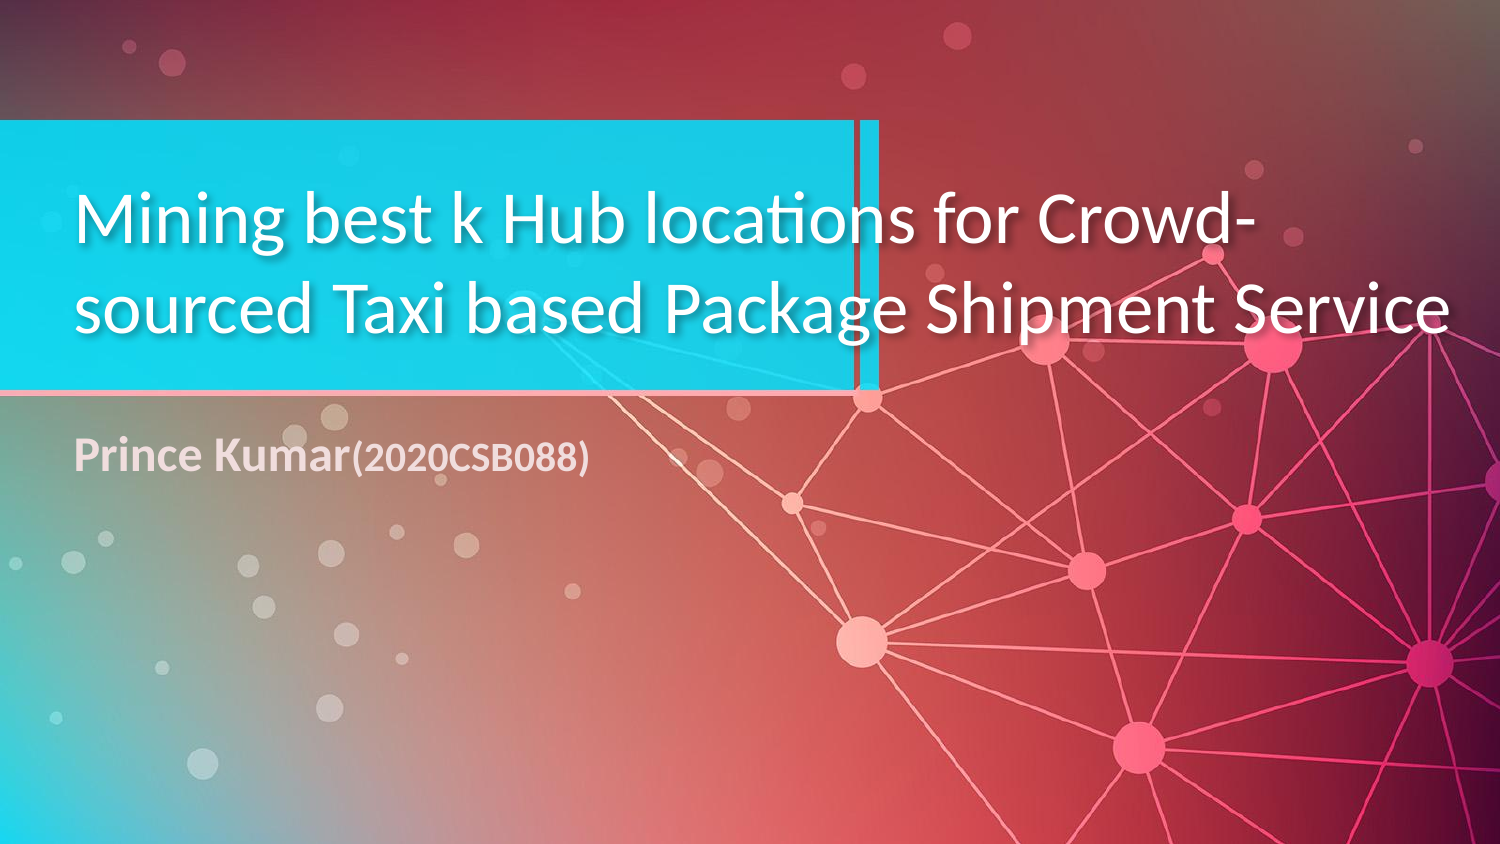

# Mining best k Hub locations for Crowd- sourced Taxi based Package Shipment Service
Prince Kumar(2020CSB088)